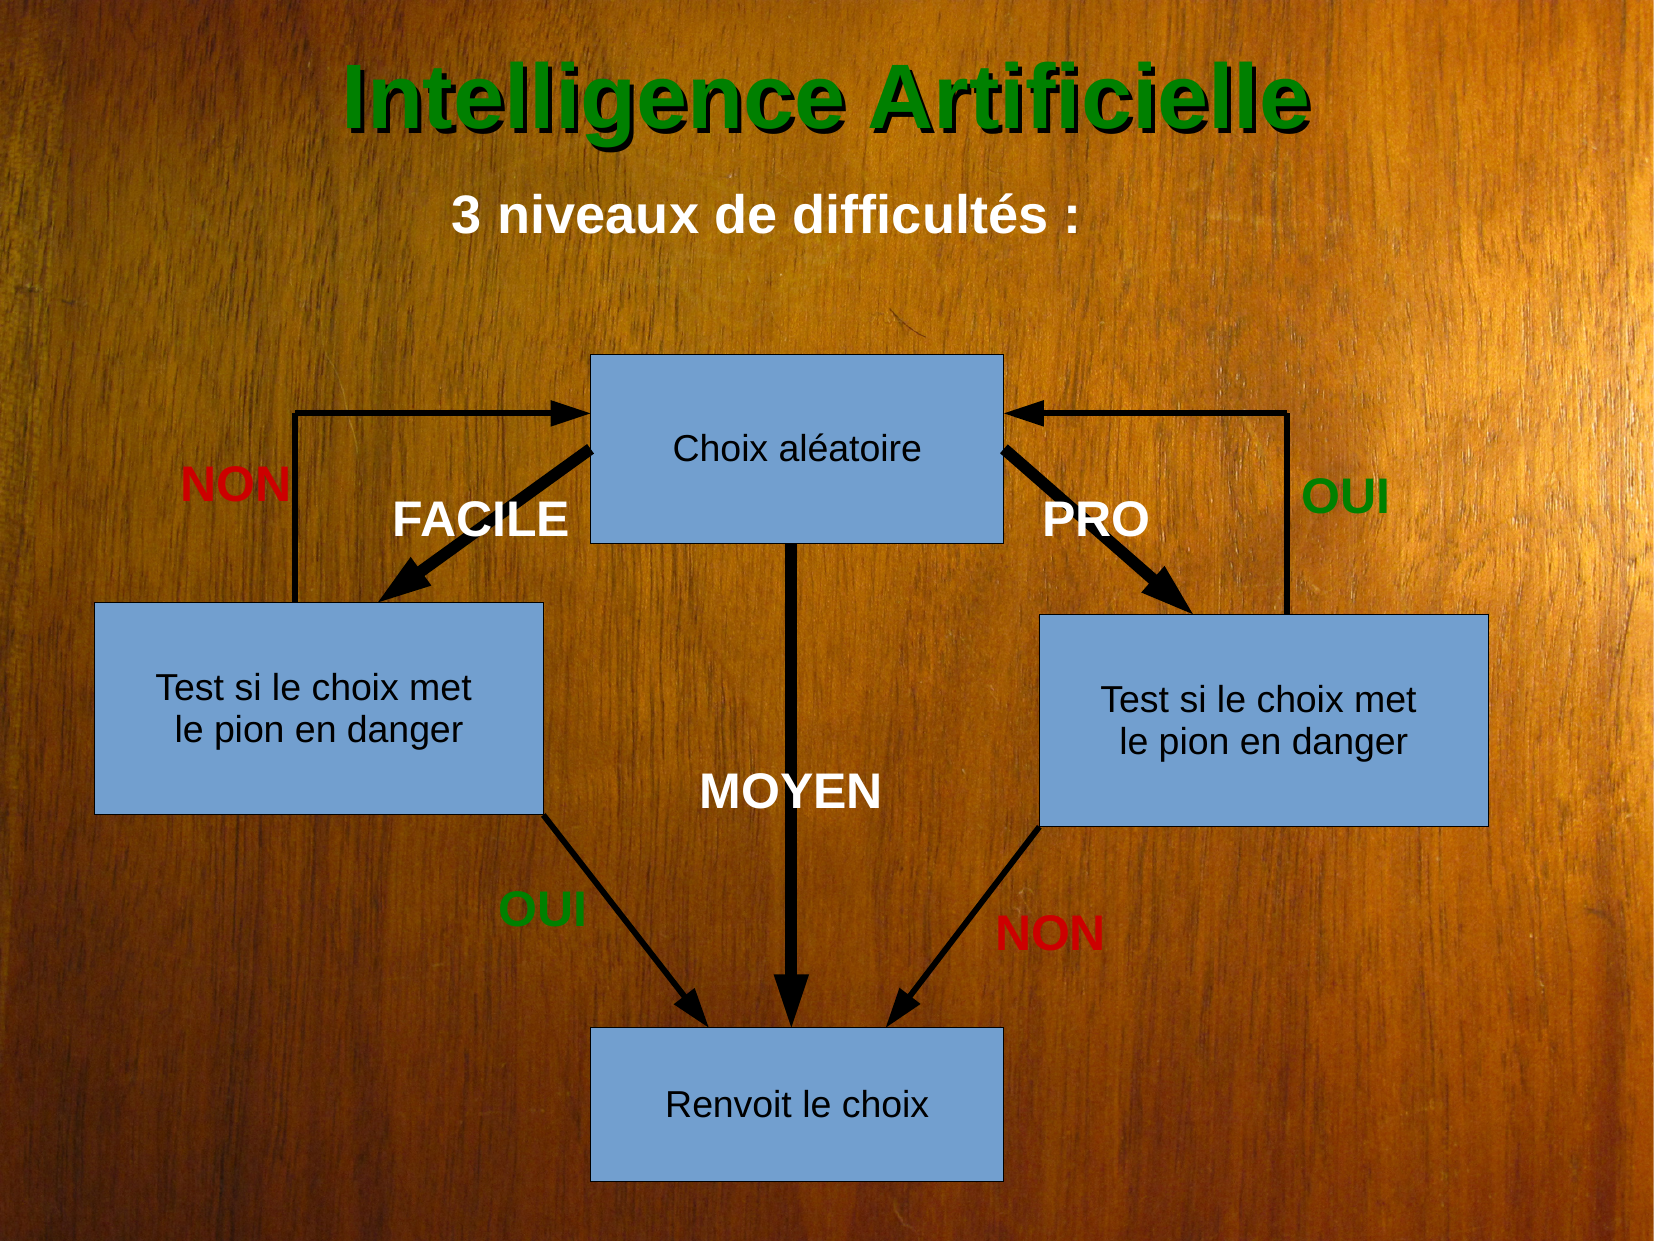

# Intelligence Artificielle
3 niveaux de difficultés :
Choix aléatoire
NON
OUI
FACILE
PRO
Test si le choix met
le pion en danger
Test si le choix met
le pion en danger
MOYEN
OUI
NON
Renvoit le choix